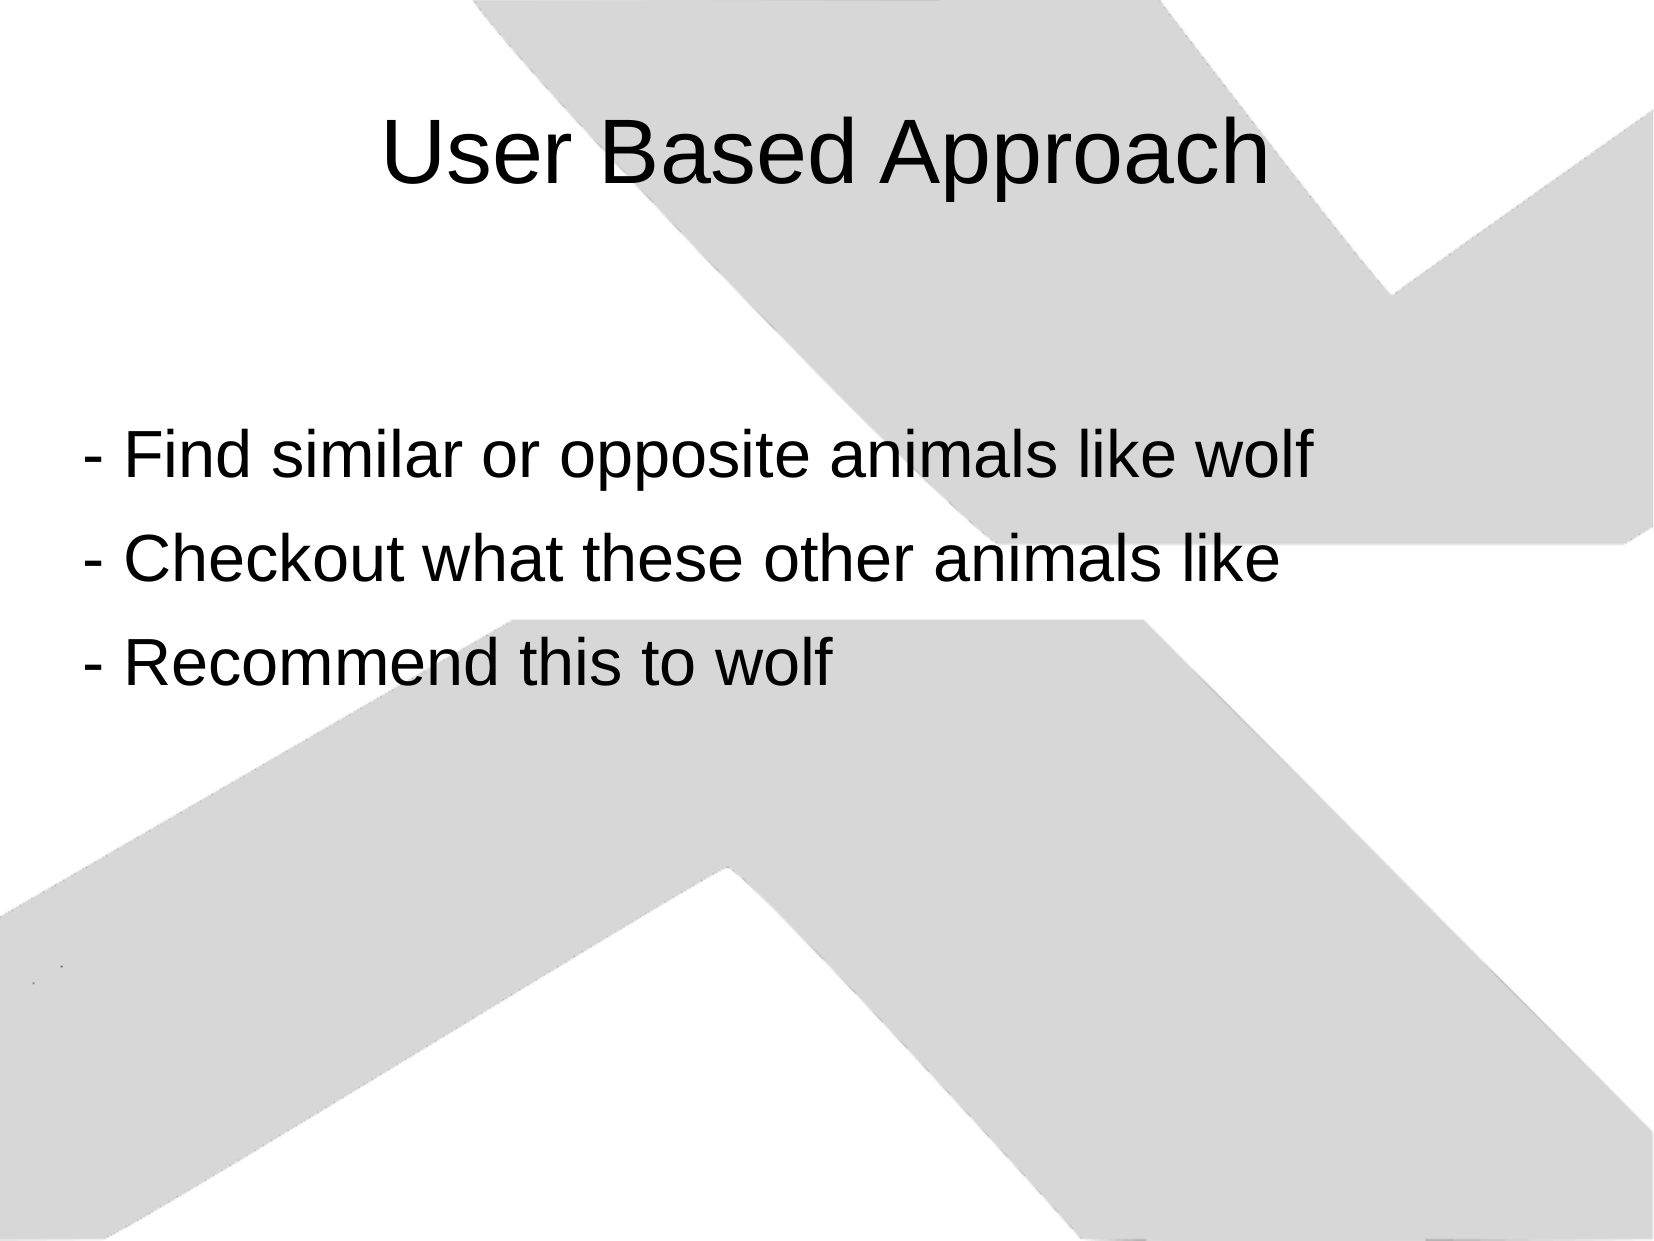

# User Based Approach
- Find similar or opposite animals like wolf
- Checkout what these other animals like
- Recommend this to wolf